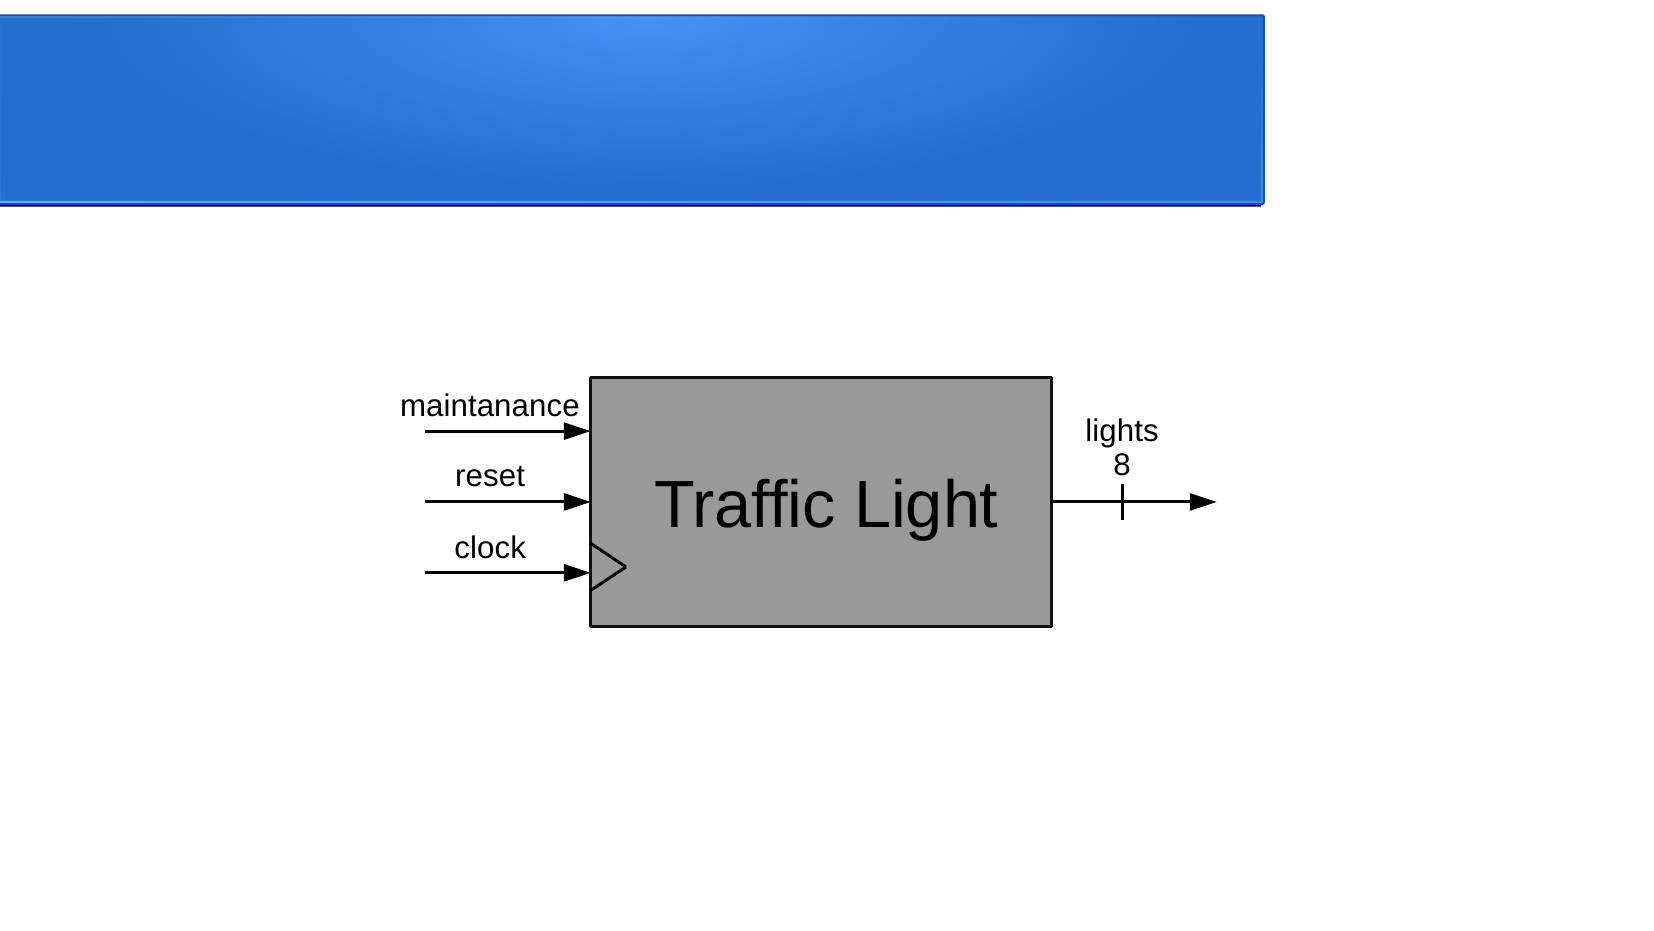

#
maintanance
lights
Traffic Light
reset
8
clock